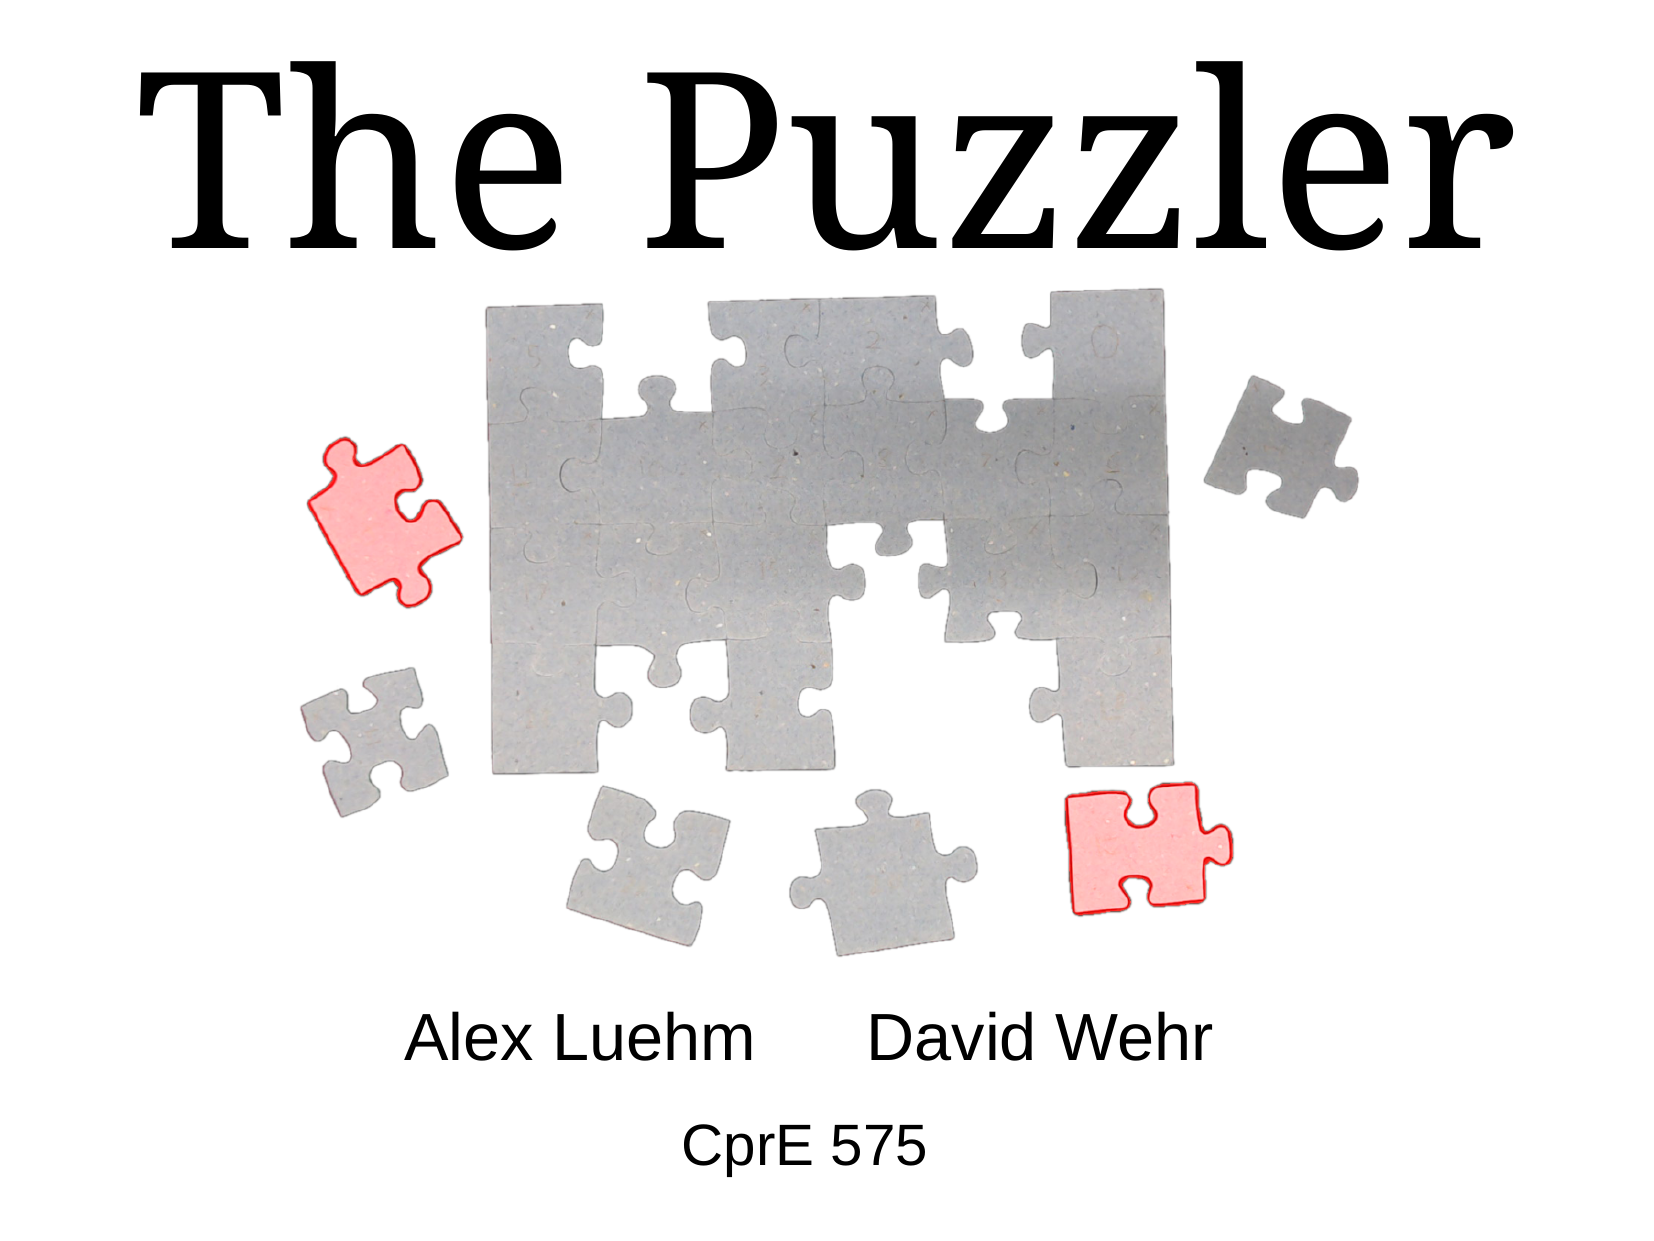

# The Puzzler
Alex Luehm David Wehr
CprE 575